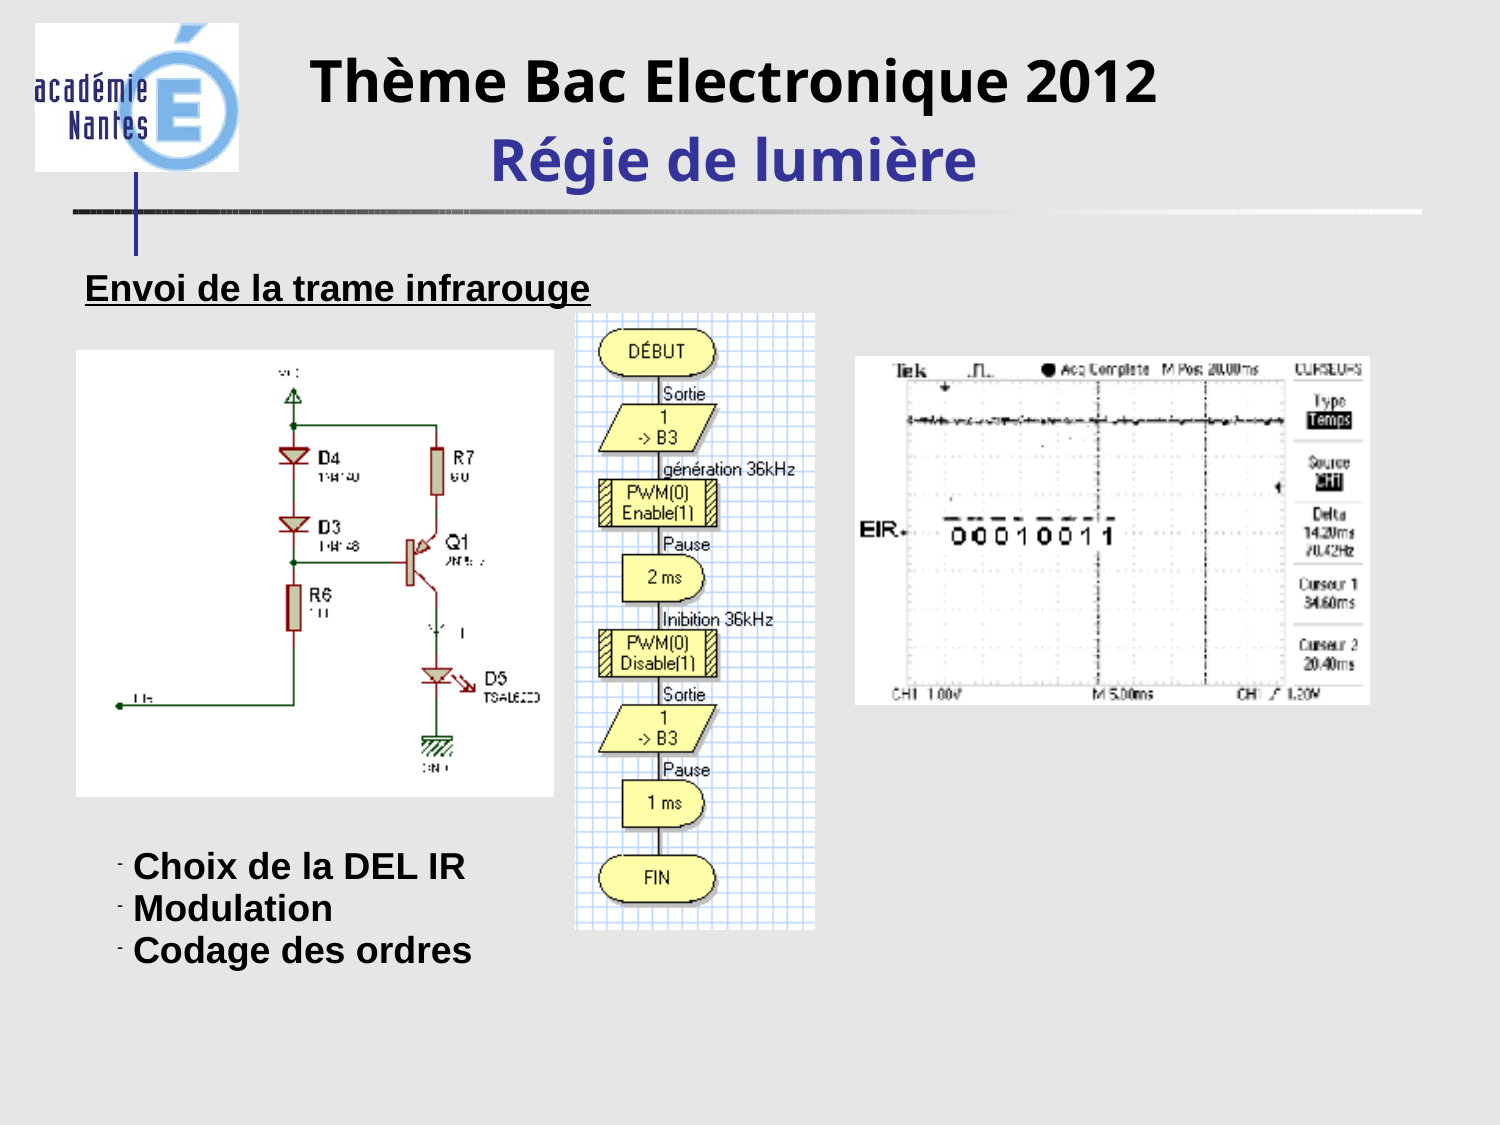

Thème Bac Electronique 2012
Régie de lumière
Envoi de la trame infrarouge
 Choix de la DEL IR
 Modulation
 Codage des ordres